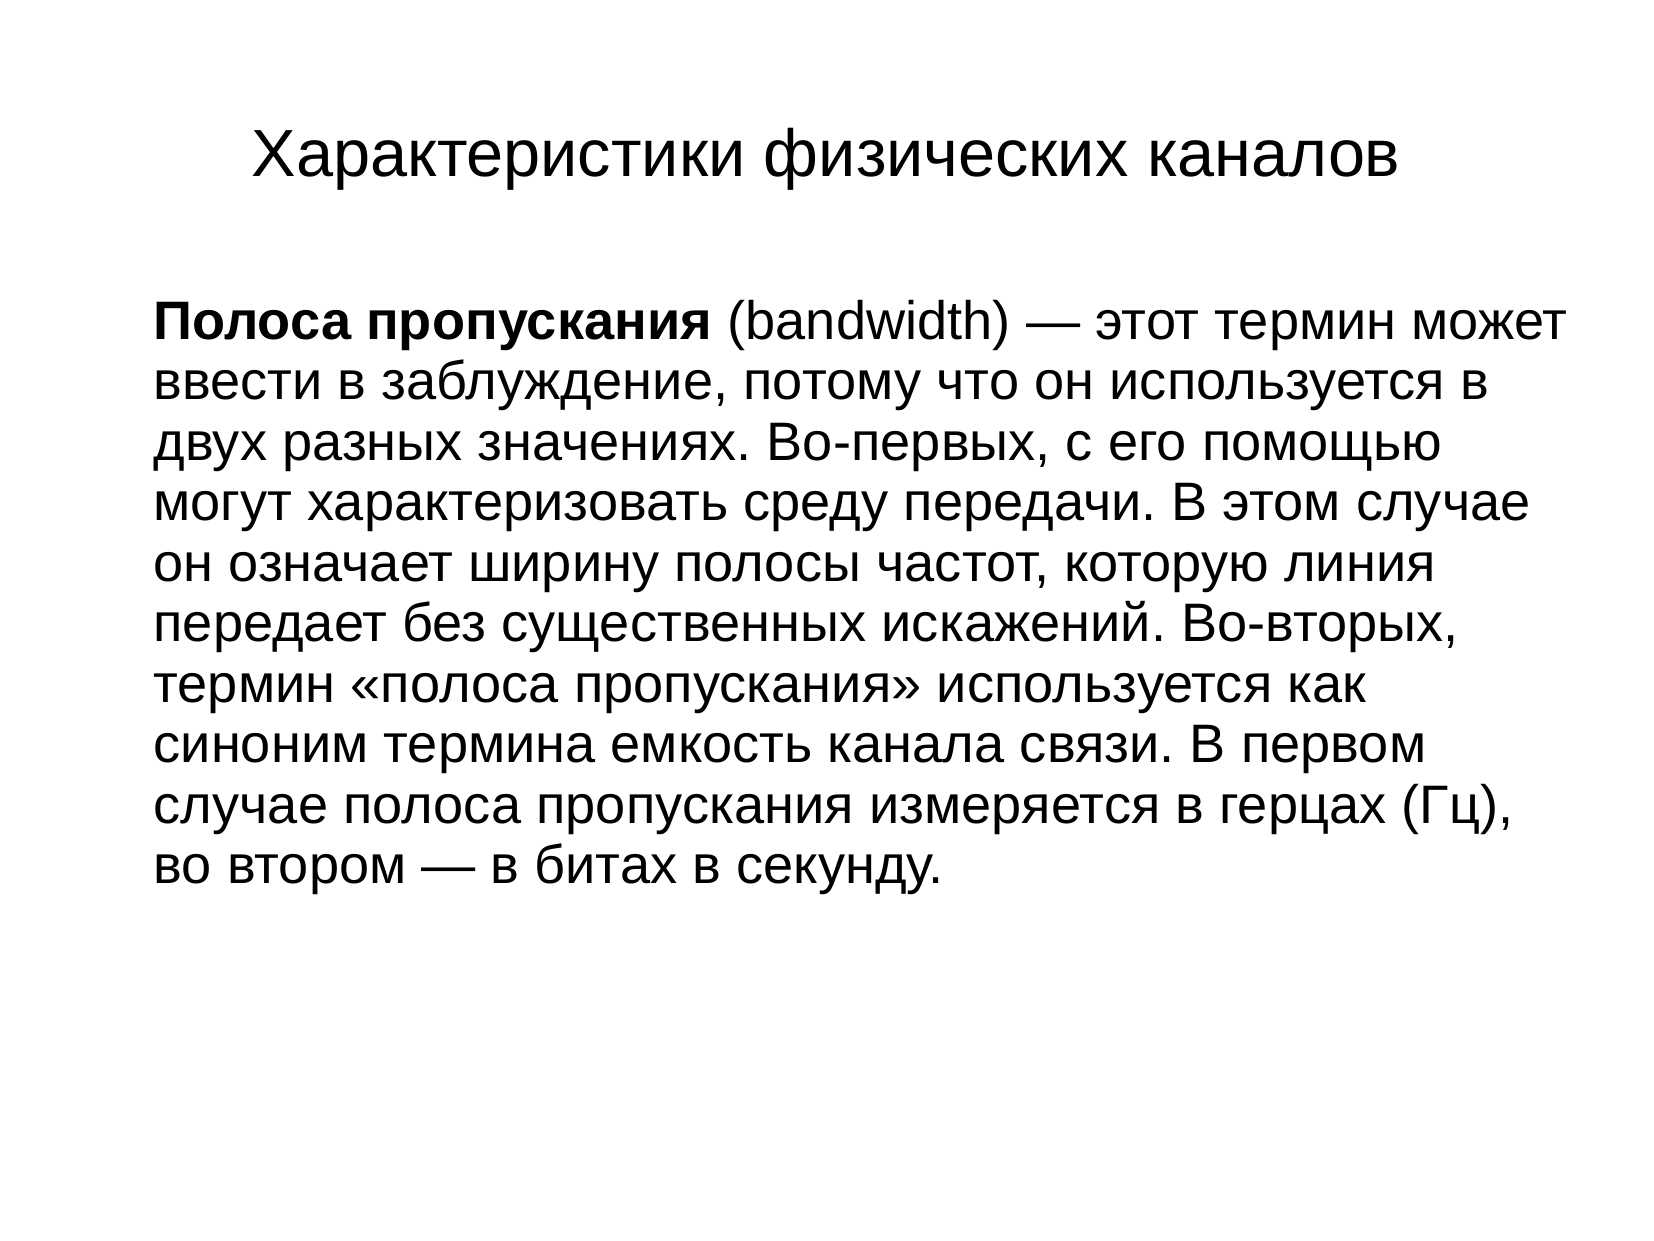

# Характеристики физических каналов
Полоса пропускания (bandwidth) — этот термин может ввести в заблуждение, по­тому что он используется в двух разных значениях. Во-первых, с его помощью могут характеризовать среду передачи. В этом случае он означает ширину полосы частот, которую линия передает без существенных искажений. Во-вторых, термин «полоса пропускания» используется как синоним термина емкость канала связи. В первом случае полоса пропускания измеря­ется в герцах (Гц), во втором — в битах в секунду.